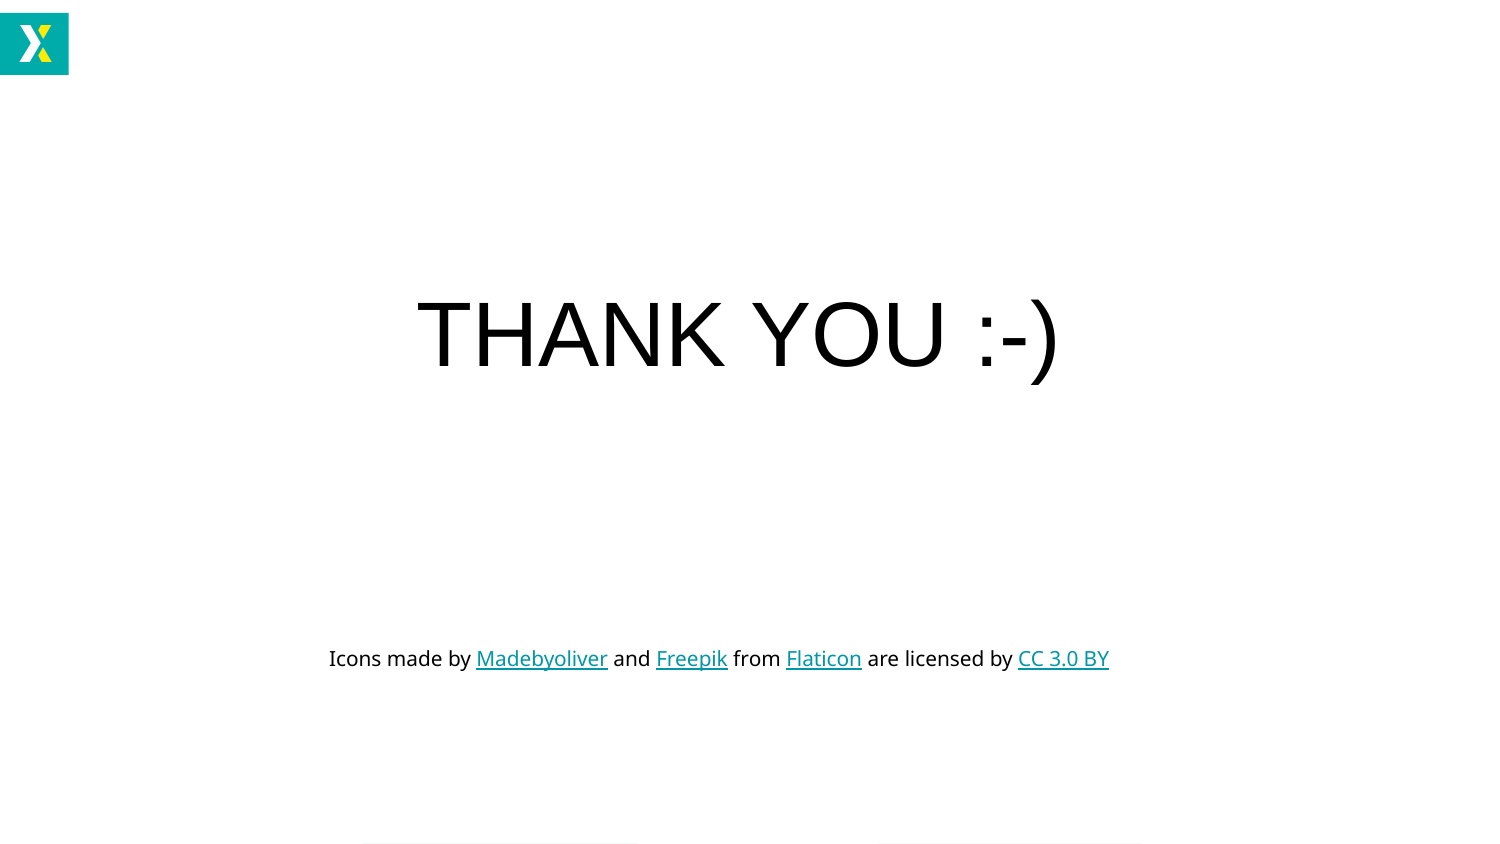

Icons made by Madebyoliver and Freepik from Flaticon are licensed by CC 3.0 BY
THANK YOU :-)